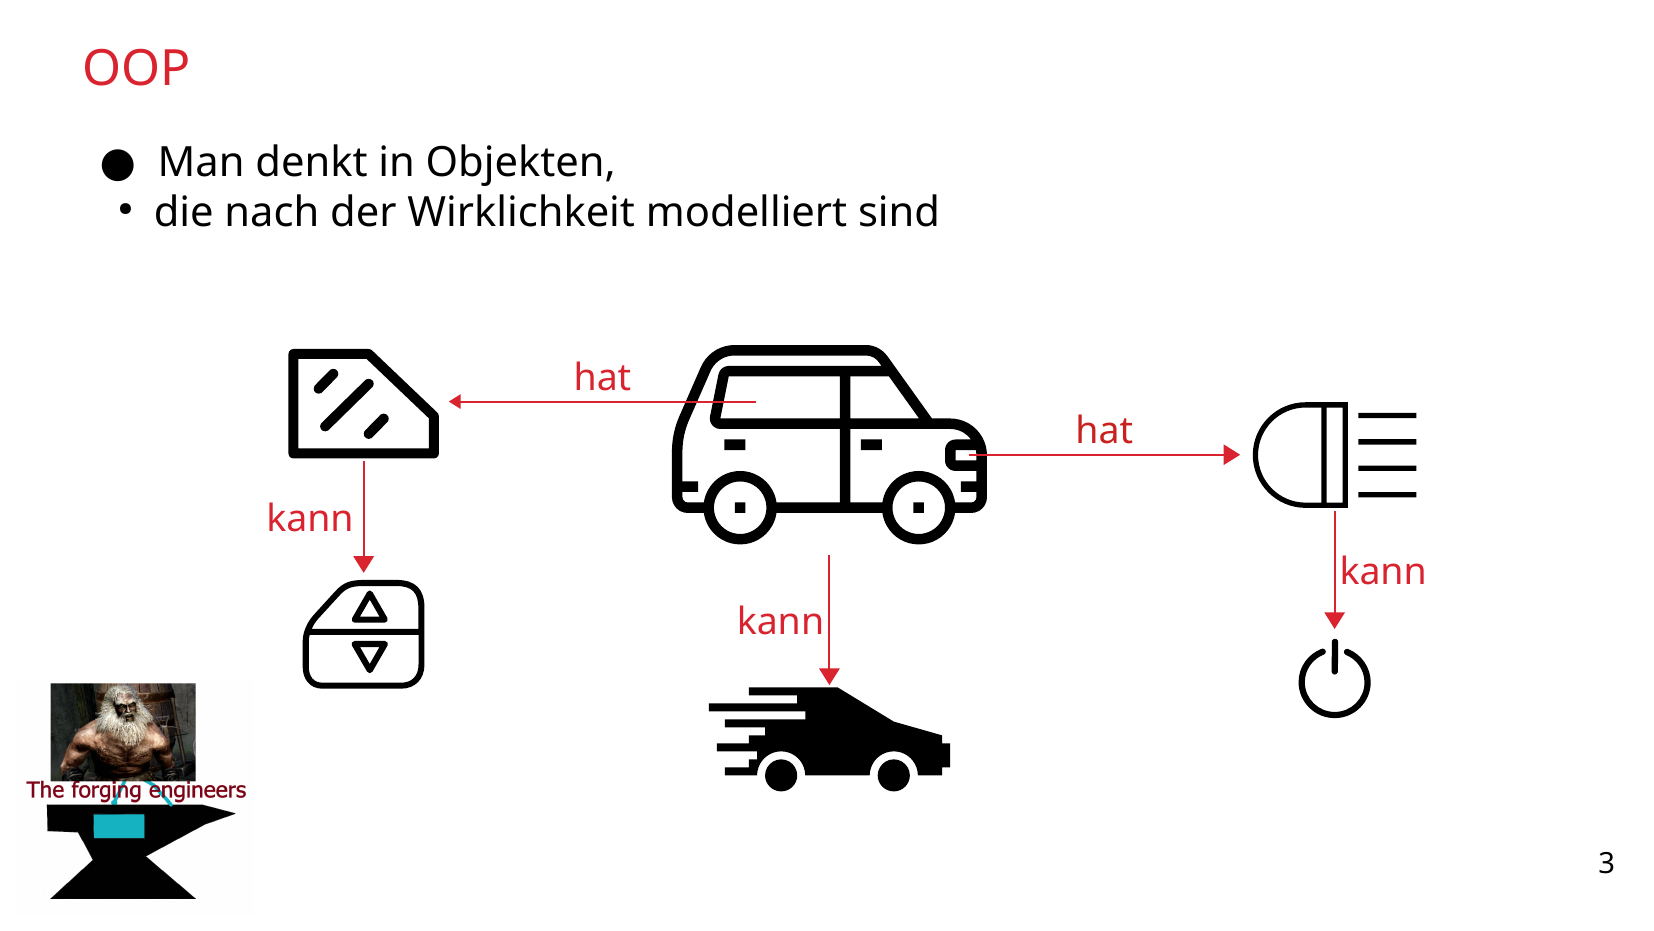

# OOP
Man denkt in Objekten,
die nach der Wirklichkeit modelliert sind
hat
hat